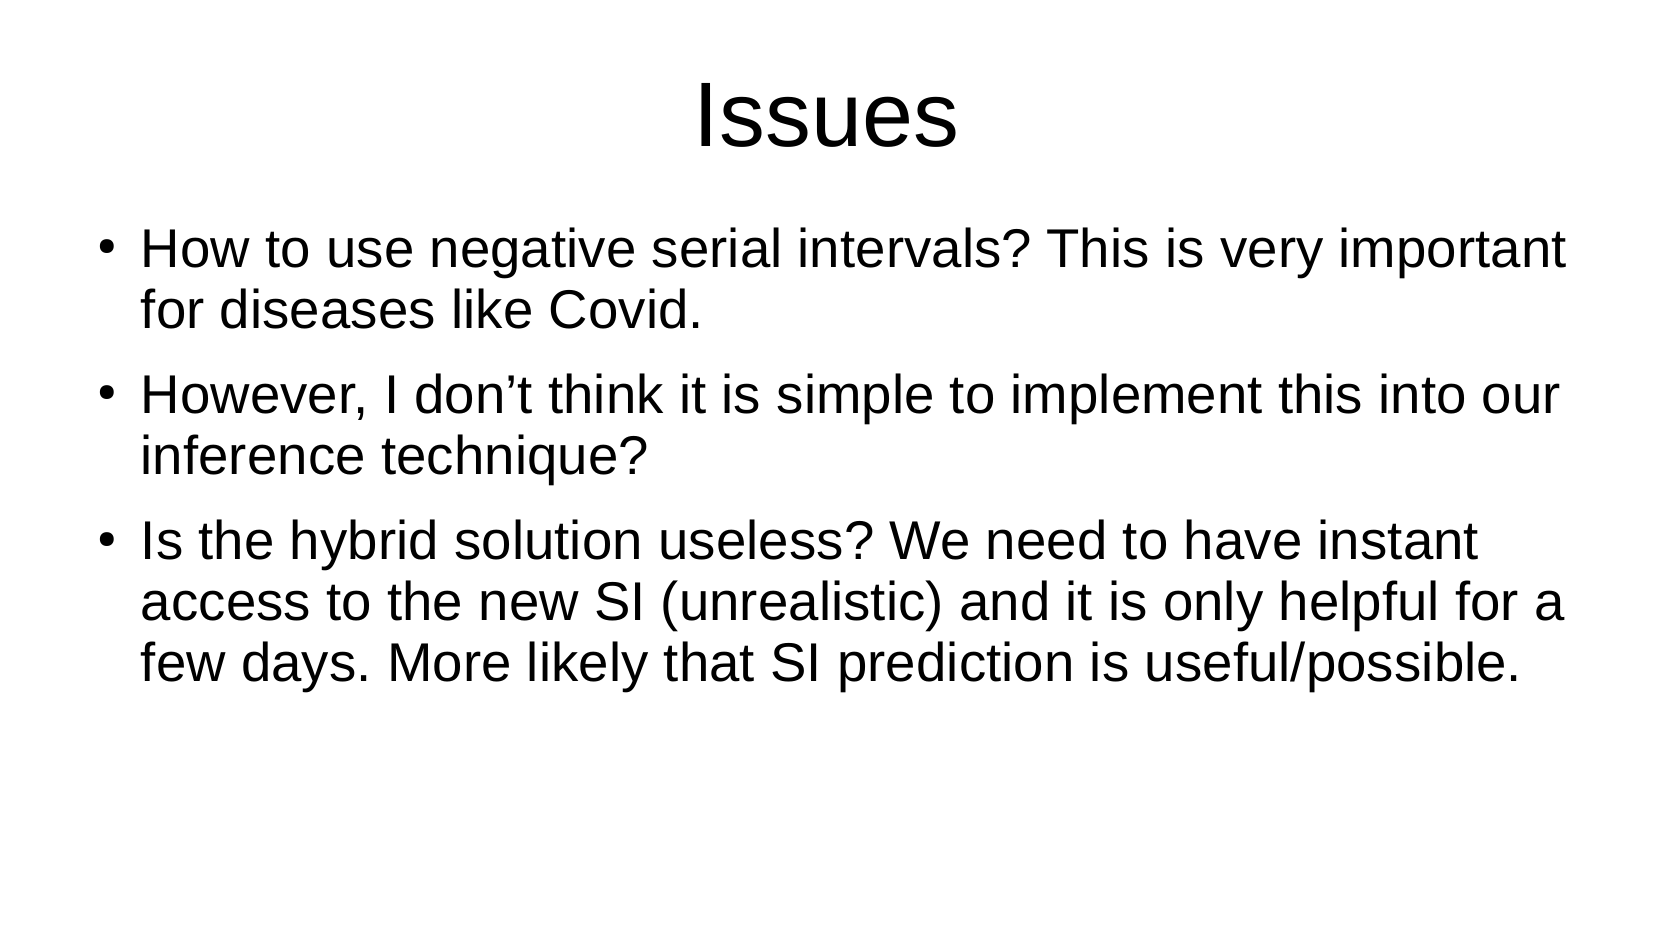

# Issues
How to use negative serial intervals? This is very important for diseases like Covid.
However, I don’t think it is simple to implement this into our inference technique?
Is the hybrid solution useless? We need to have instant access to the new SI (unrealistic) and it is only helpful for a few days. More likely that SI prediction is useful/possible.